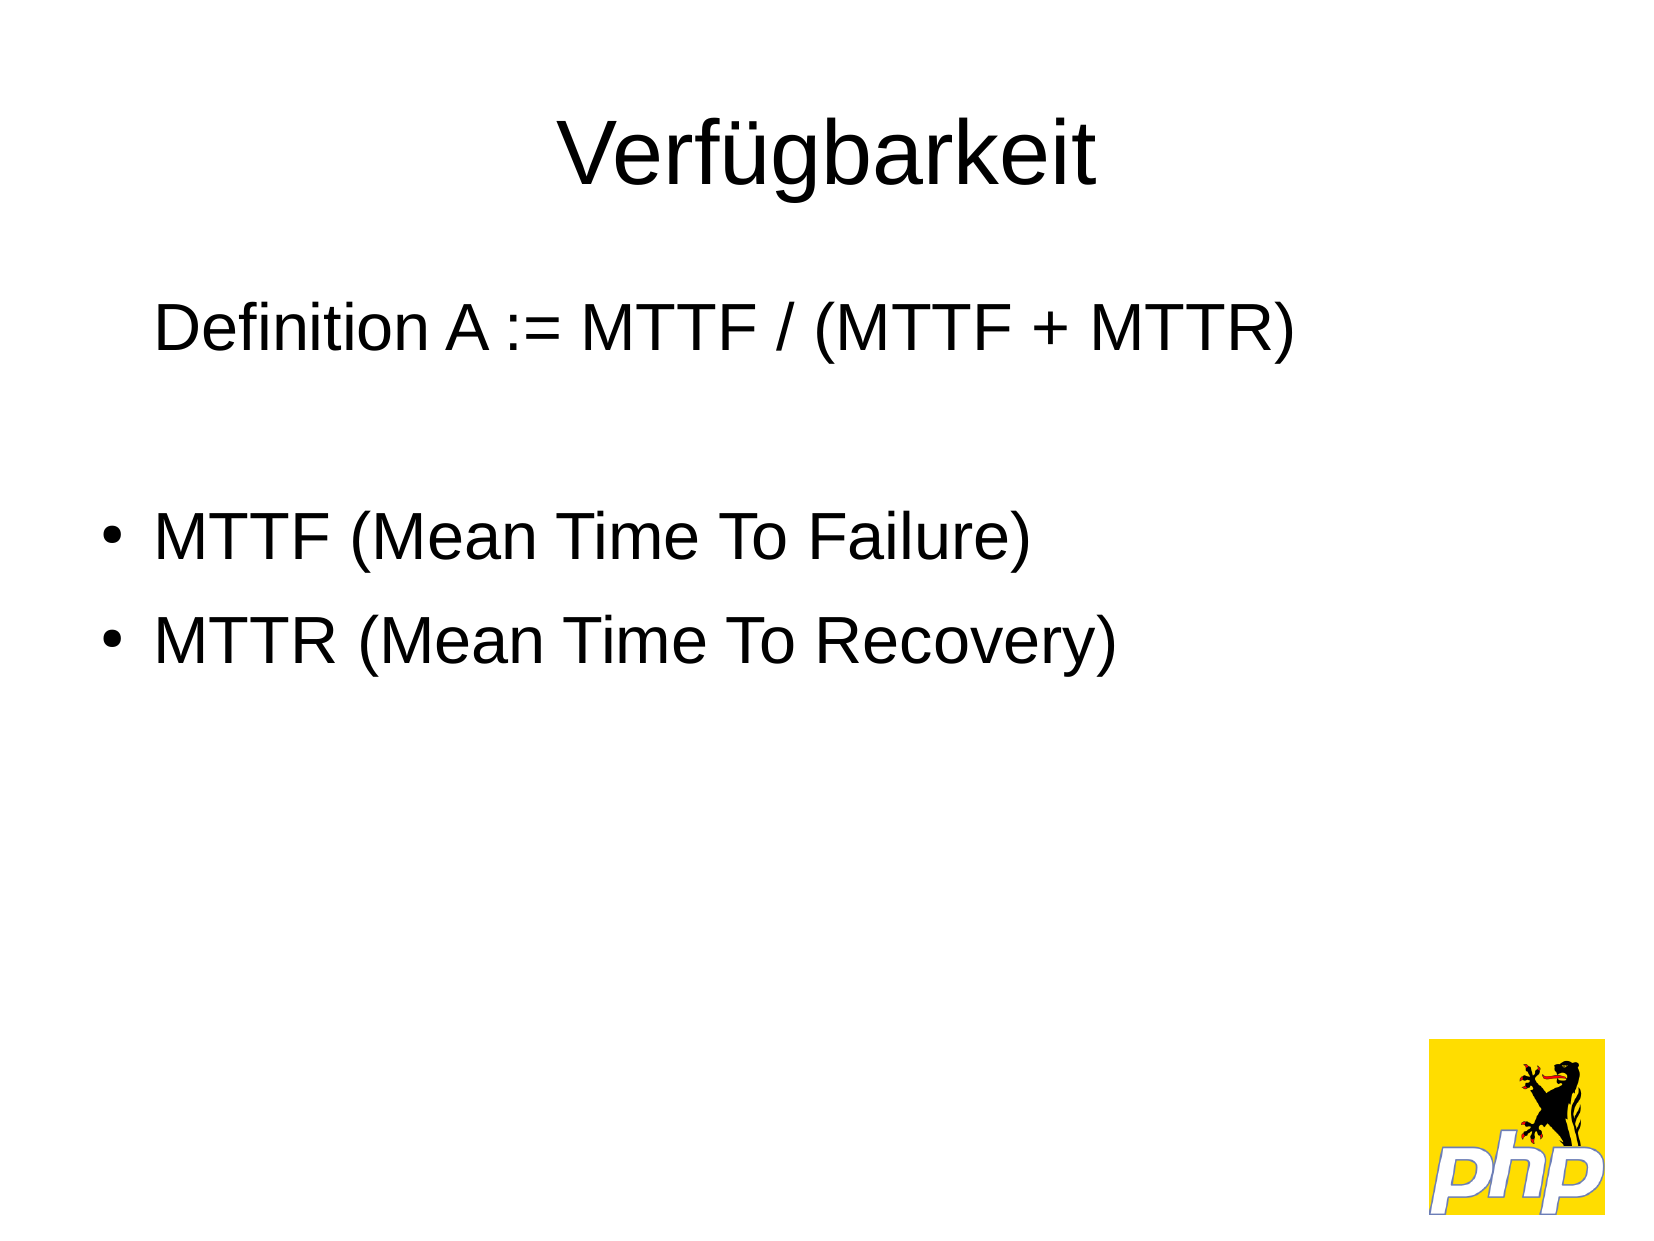

# Verfügbarkeit
Definition A := MTTF / (MTTF + MTTR)
MTTF (Mean Time To Failure)
MTTR (Mean Time To Recovery)